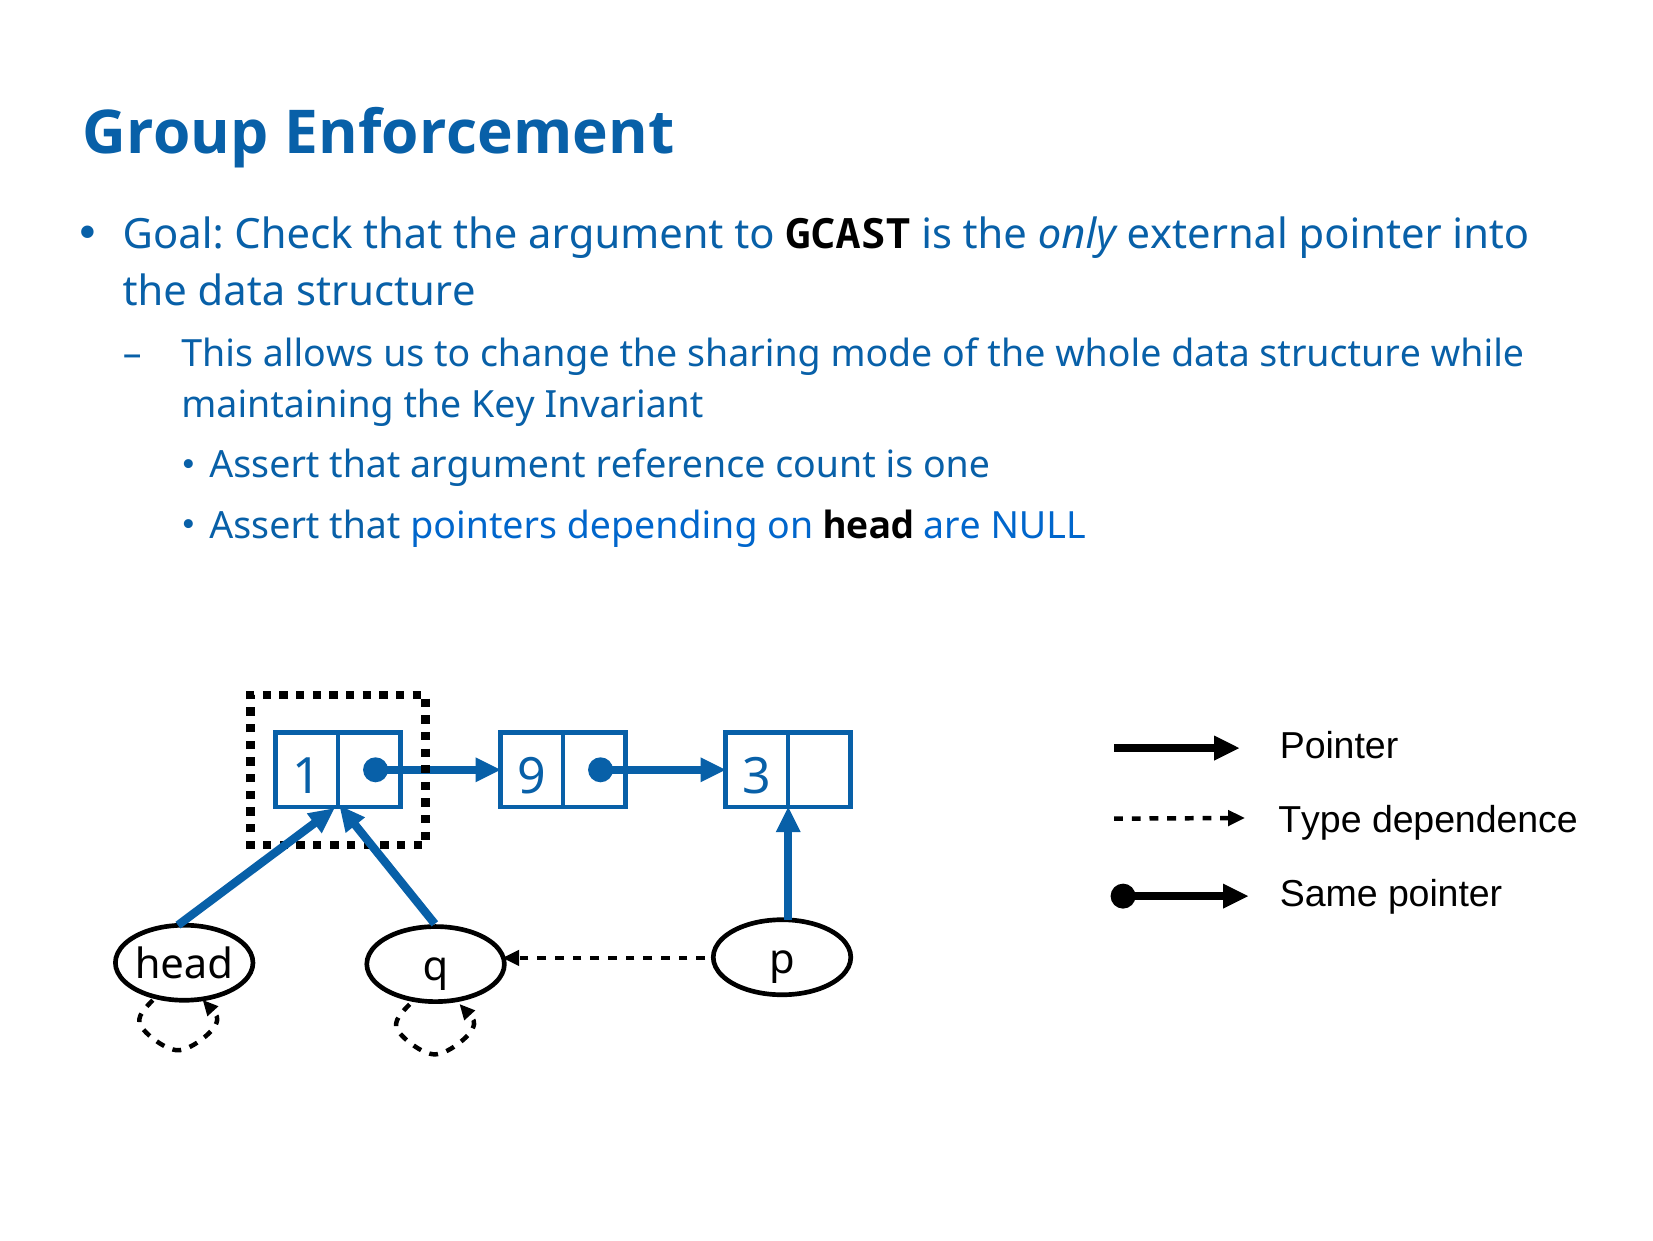

# Group Enforcement
Goal: Check that the argument to GCAST is the only external pointer into the data structure
This allows us to change the sharing mode of the whole data structure while maintaining the Key Invariant
Assert that argument reference count is one
Assert that pointers depending on head are NULL
Pointer
1
9
3
Type dependence
Same pointer
p
head
q